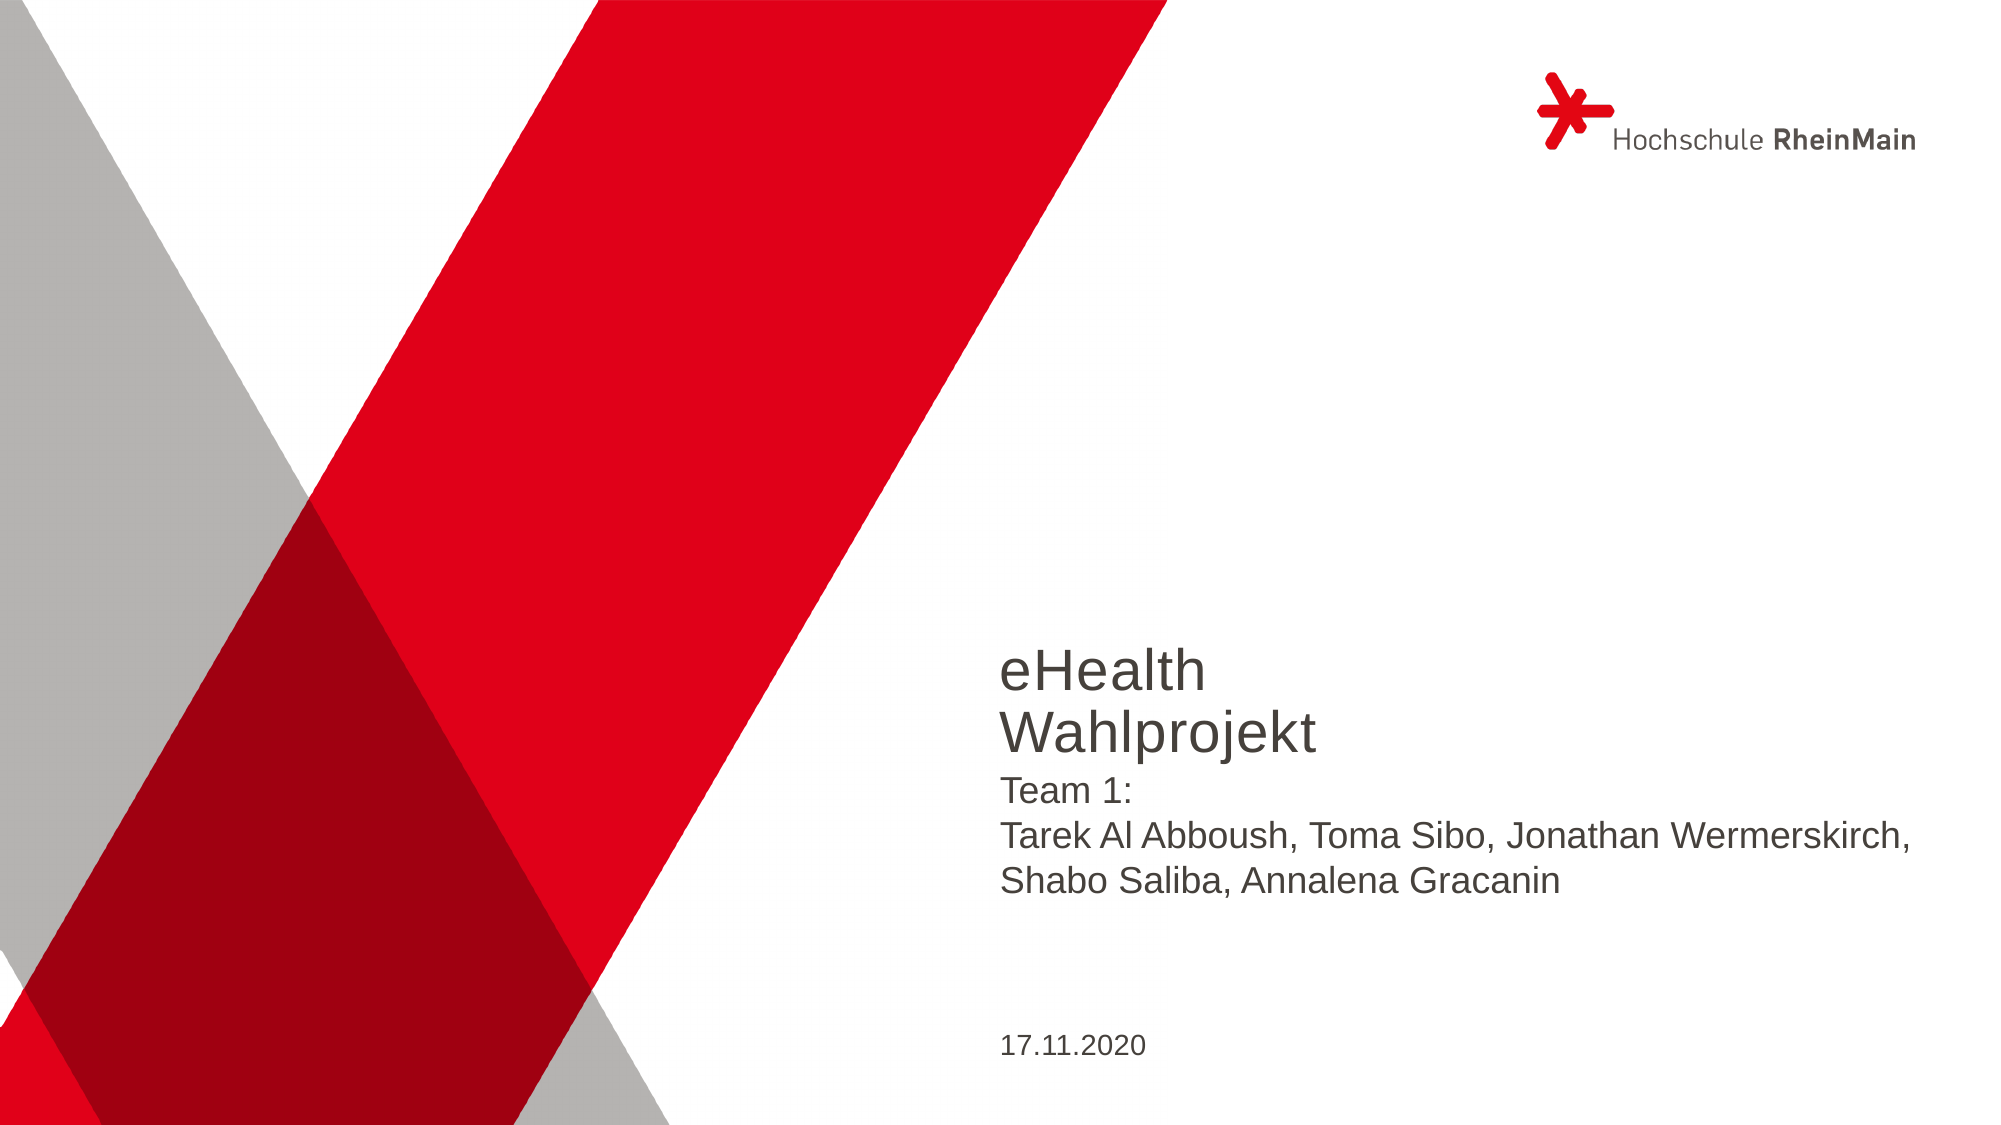

eHealth
Wahlprojekt
# Team 1: Tarek Al Abboush, Toma Sibo, Jonathan Wermerskirch, Shabo Saliba, Annalena Gracanin
17.11.2020